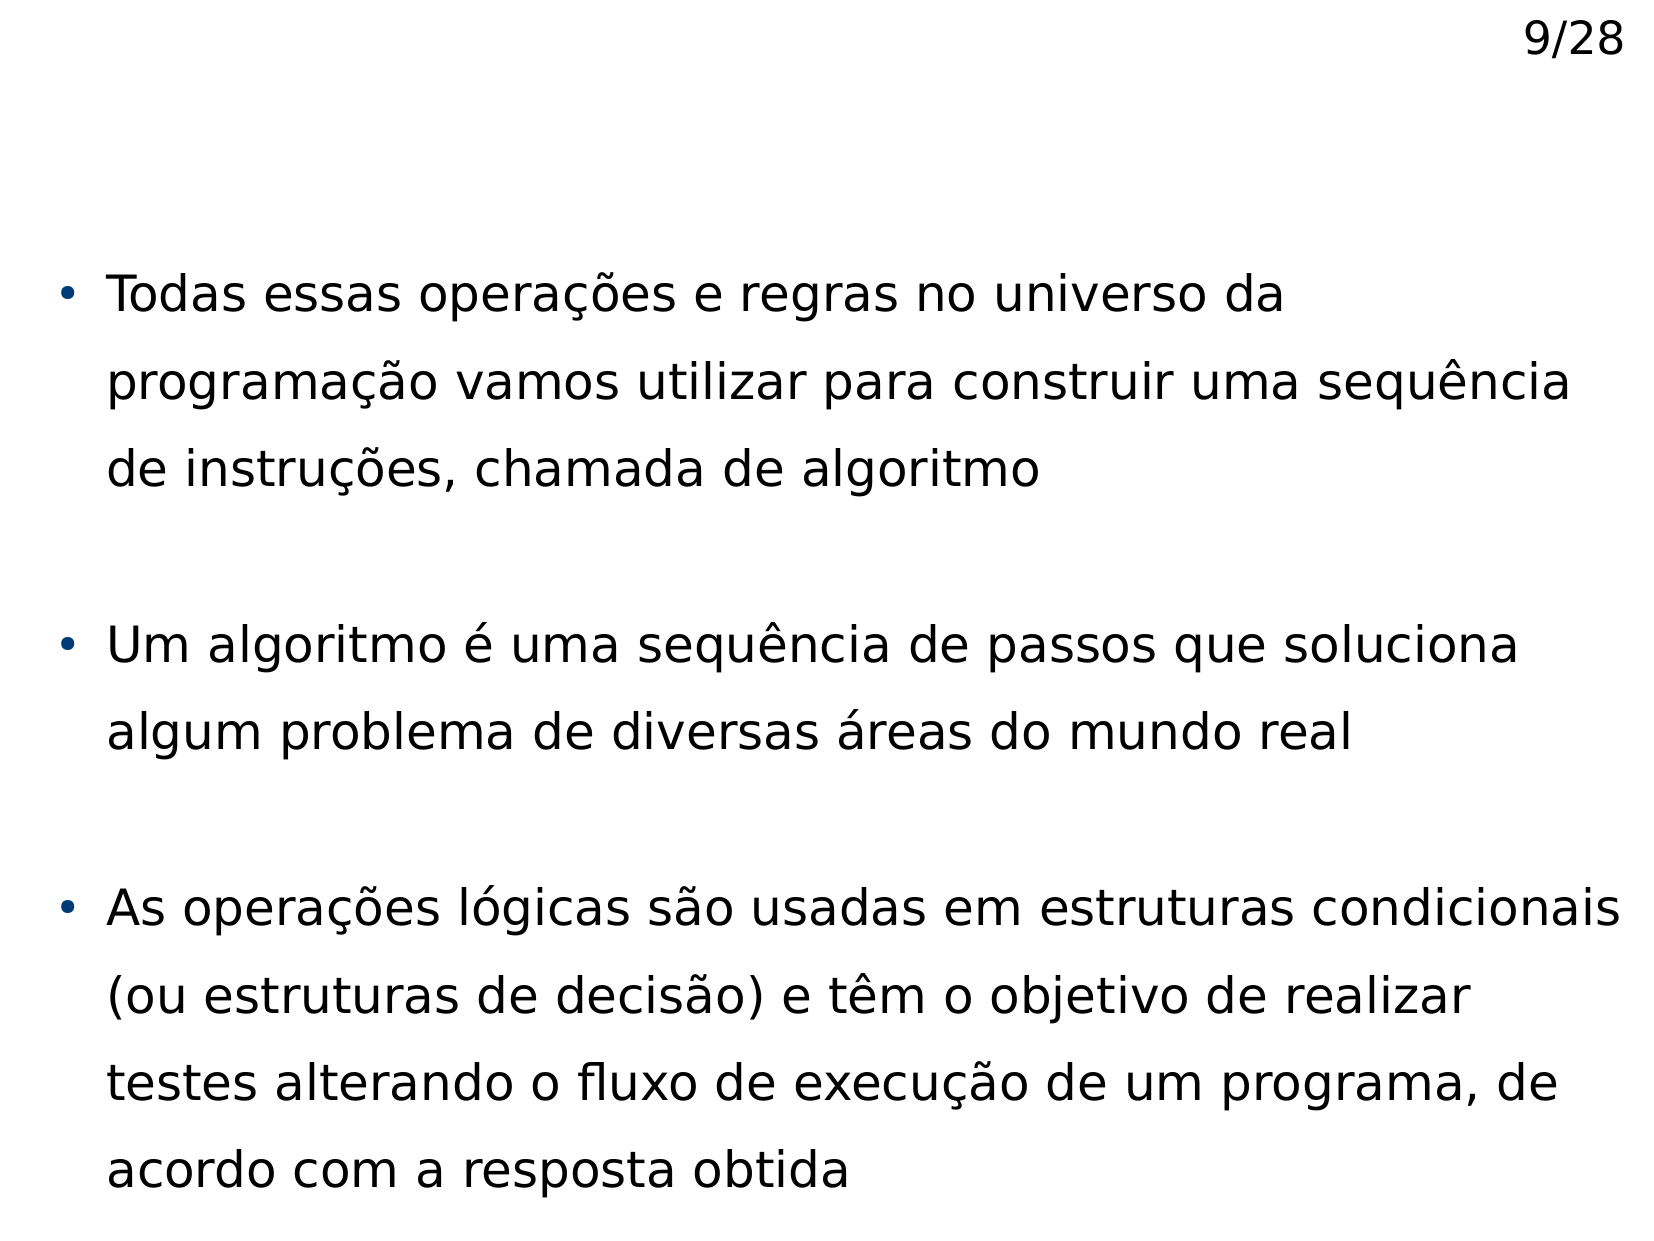

9
#
Todas essas operações e regras no universo da programação vamos utilizar para construir uma sequência de instruções, chamada de algoritmo
Um algoritmo é uma sequência de passos que soluciona algum problema de diversas áreas do mundo real
As operações lógicas são usadas em estruturas condicionais (ou estruturas de decisão) e têm o objetivo de realizar testes alterando o fluxo de execução de um programa, de acordo com a resposta obtida